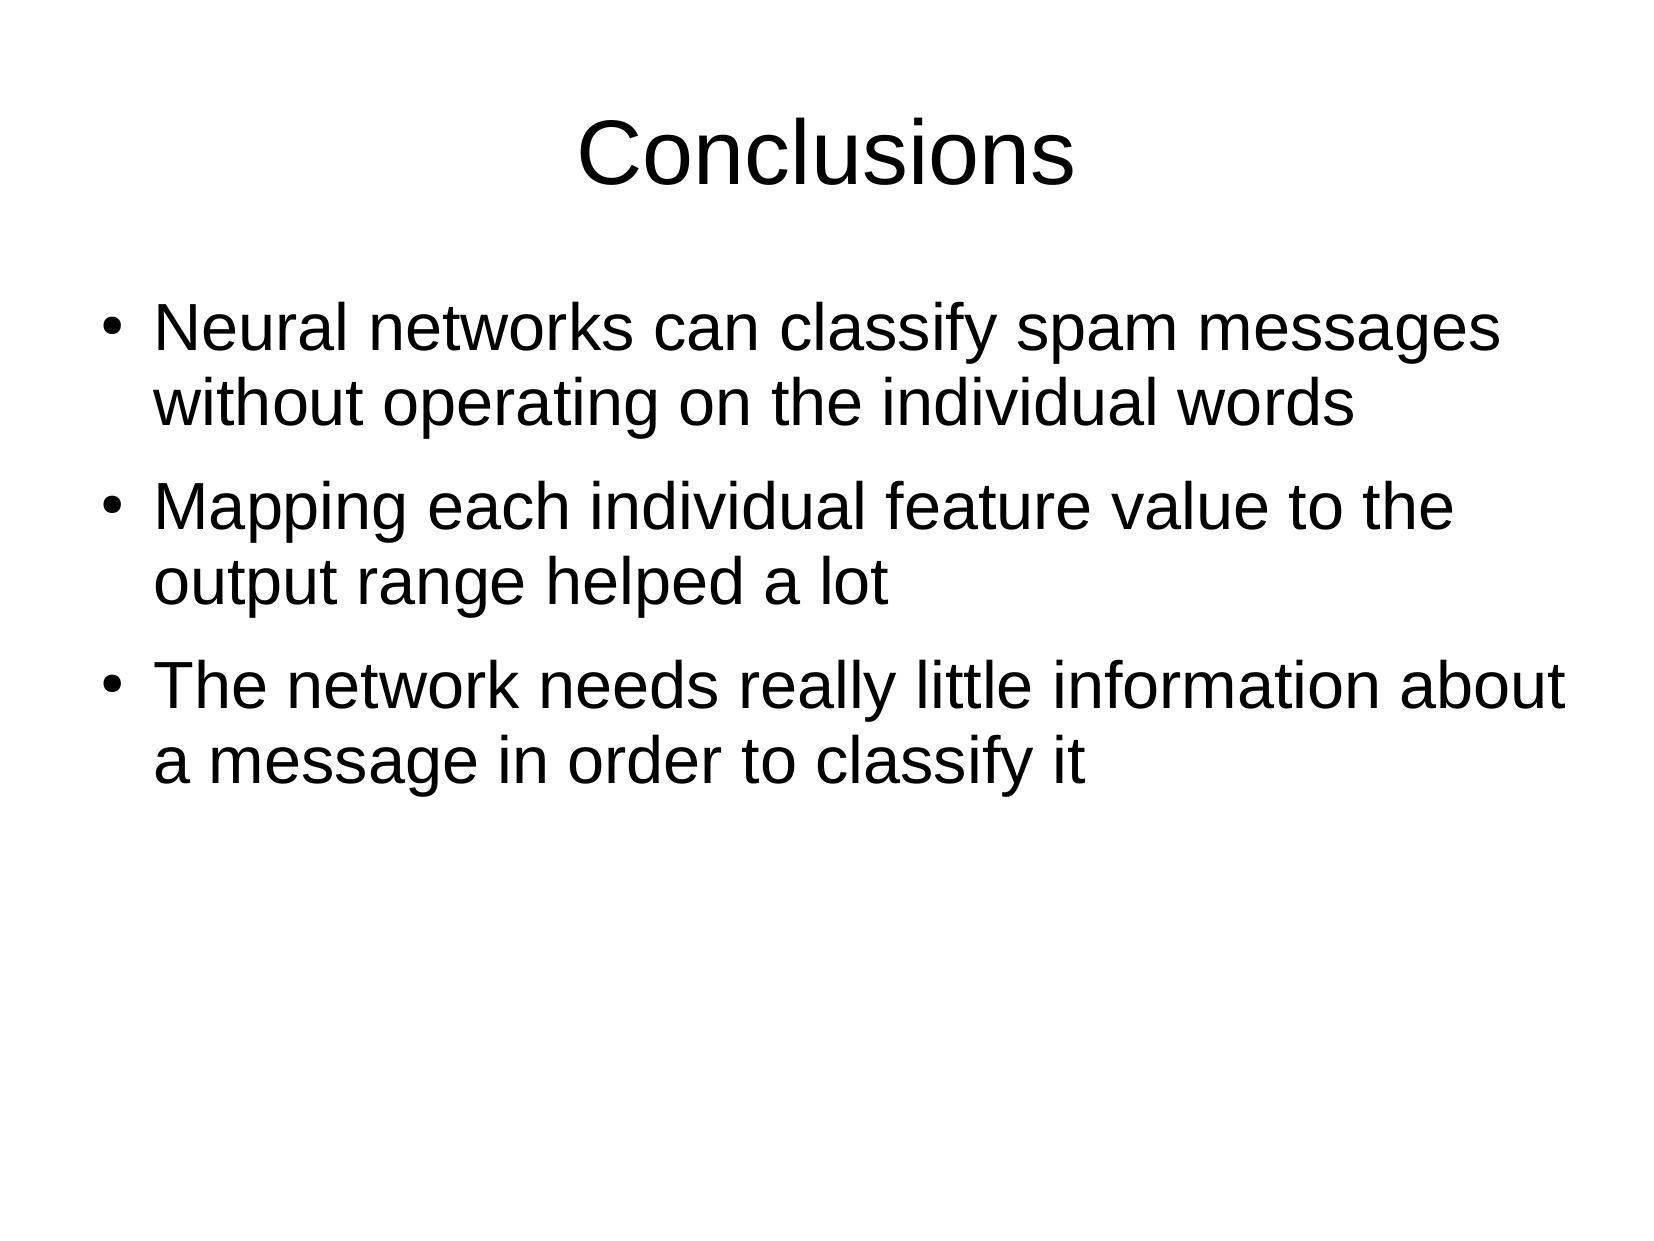

# Conclusions
Neural networks can classify spam messages without operating on the individual words
Mapping each individual feature value to the output range helped a lot
The network needs really little information about a message in order to classify it